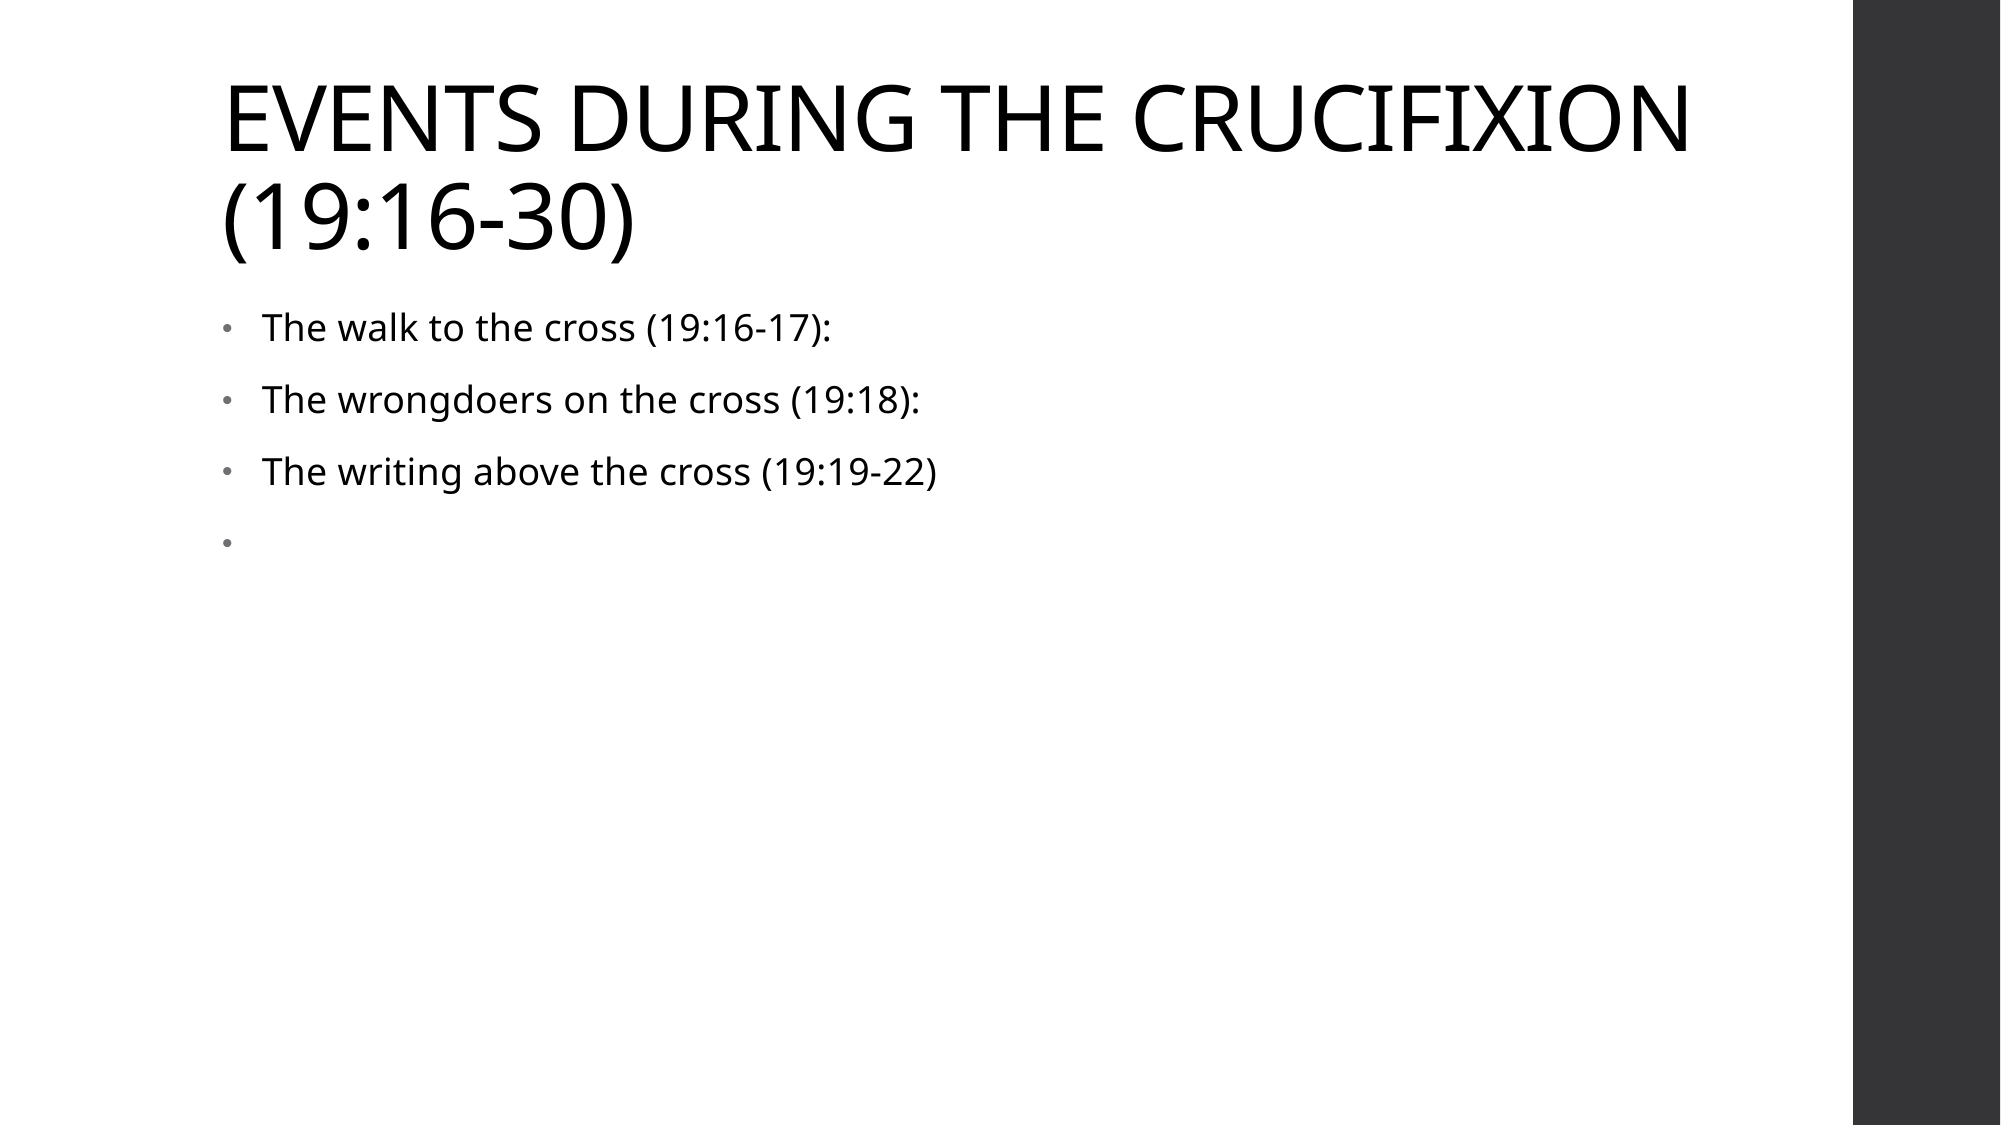

# EVENTS DURING THE CRUCIFIXION (19:16-30)
 The walk to the cross (19:16-17):
 The wrongdoers on the cross (19:18):
 The writing above the cross (19:19-22)